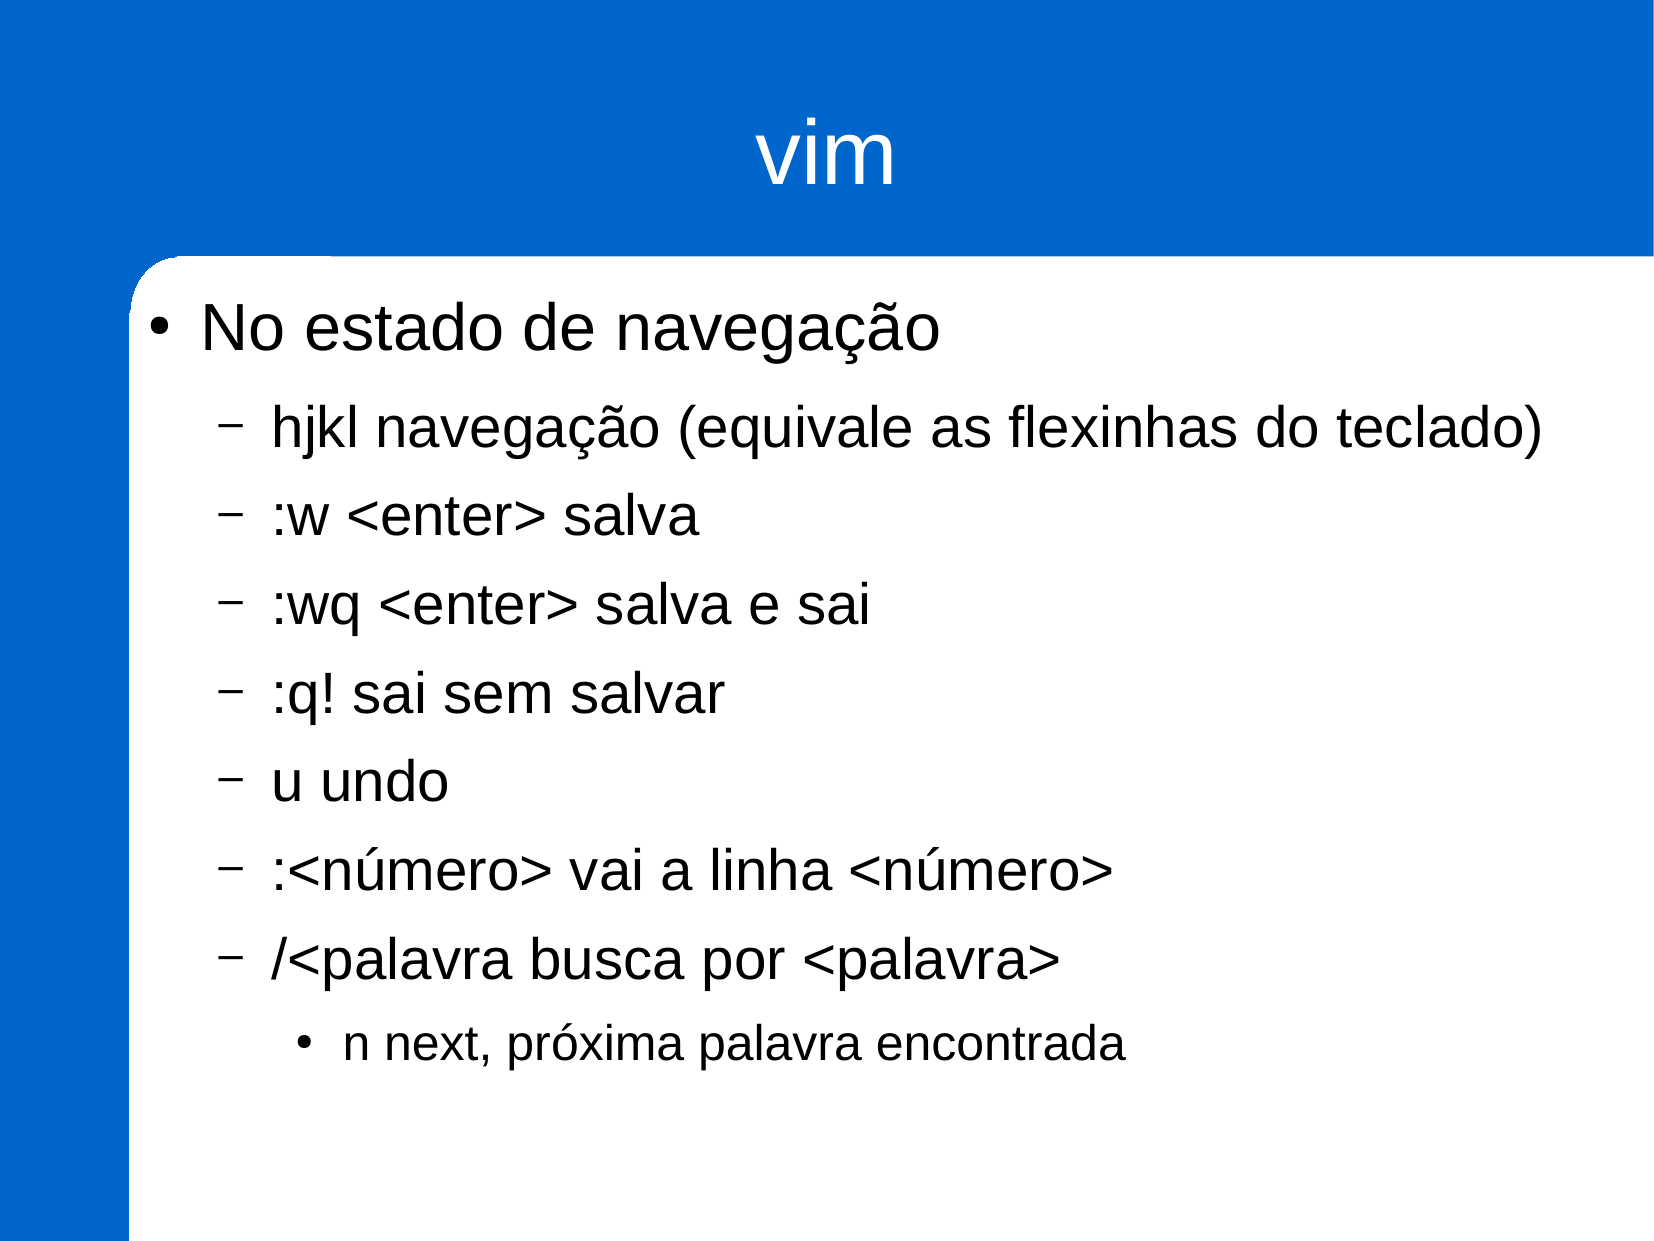

# vim
No estado de navegação
hjkl navegação (equivale as flexinhas do teclado)
:w <enter> salva
:wq <enter> salva e sai
:q! sai sem salvar
u undo
:<número> vai a linha <número>
/<palavra busca por <palavra>
n next, próxima palavra encontrada